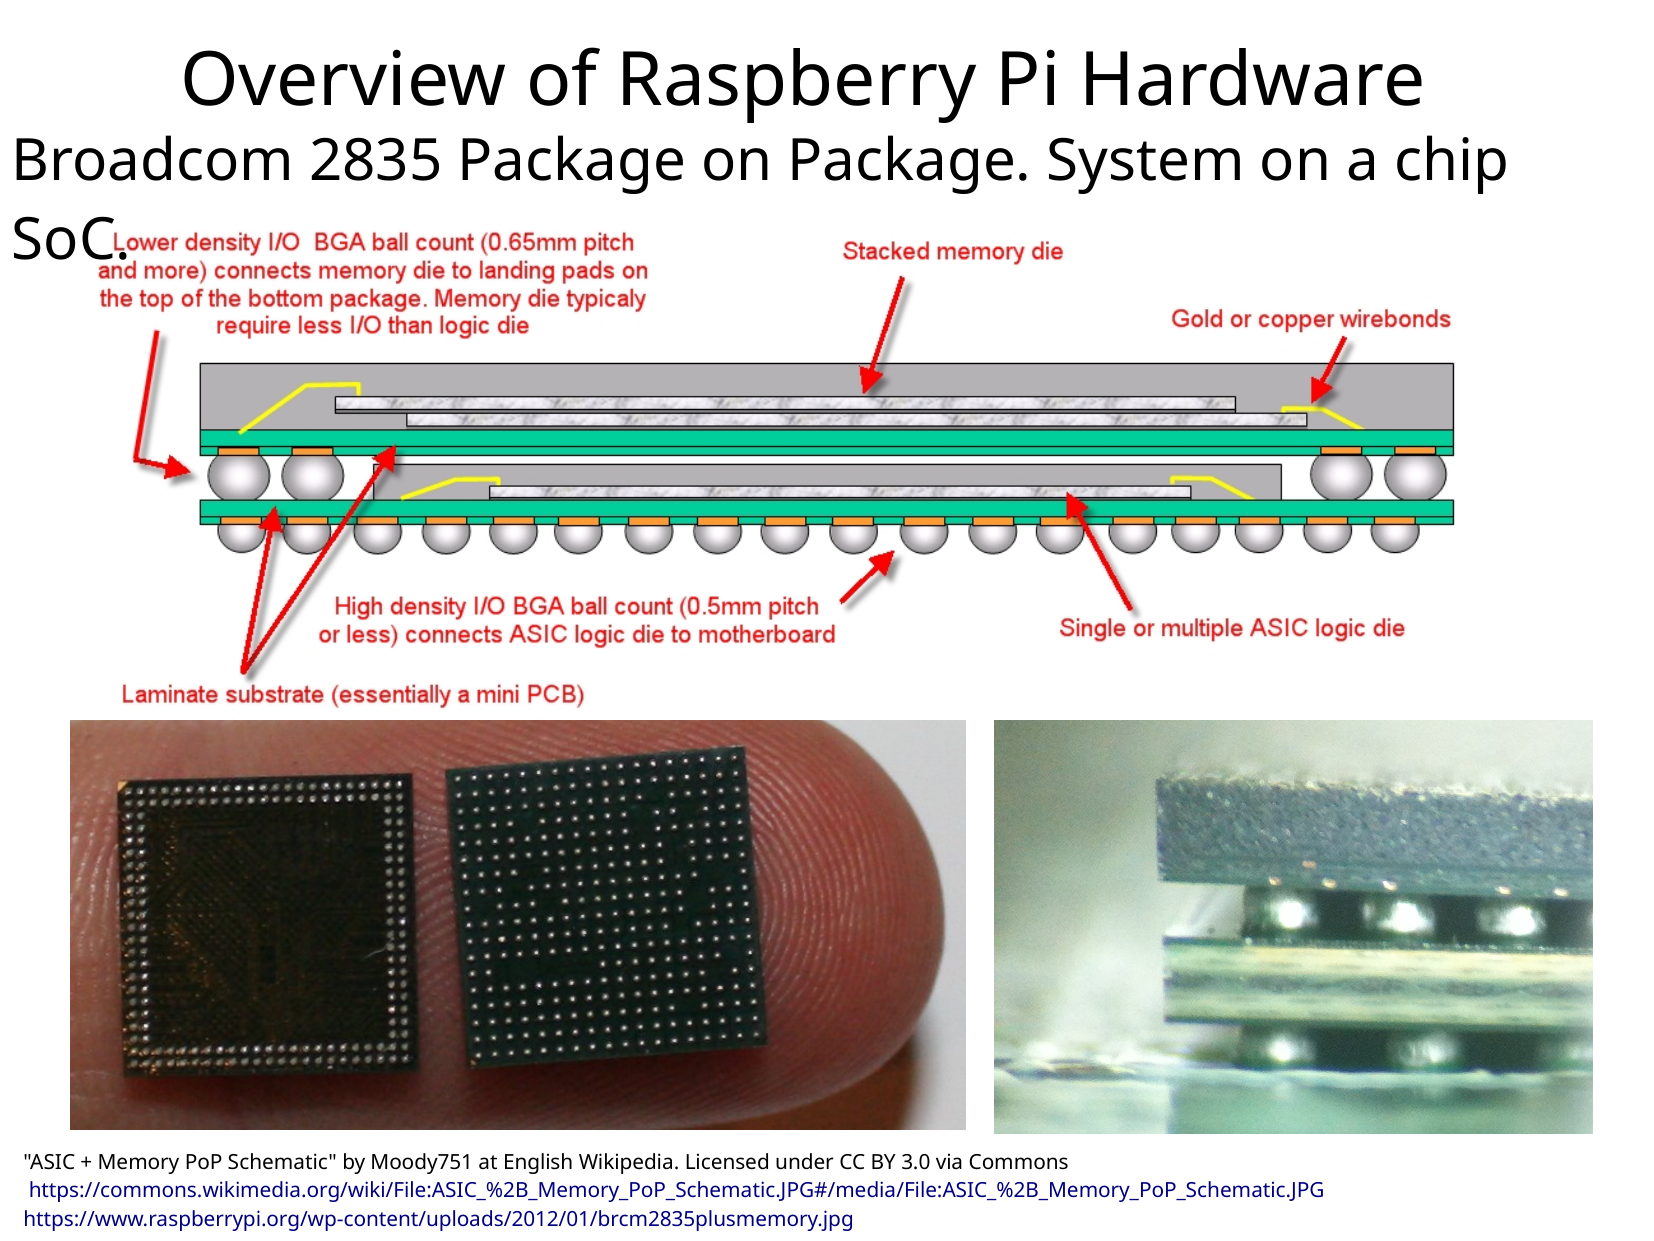

# Overview of Raspberry Pi Hardware
Broadcom 2835 Package on Package. System on a chip SoC.
"ASIC + Memory PoP Schematic" by Moody751 at English Wikipedia. Licensed under CC BY 3.0 via Commons
 https://commons.wikimedia.org/wiki/File:ASIC_%2B_Memory_PoP_Schematic.JPG#/media/File:ASIC_%2B_Memory_PoP_Schematic.JPG
https://www.raspberrypi.org/wp-content/uploads/2012/01/brcm2835plusmemory.jpg